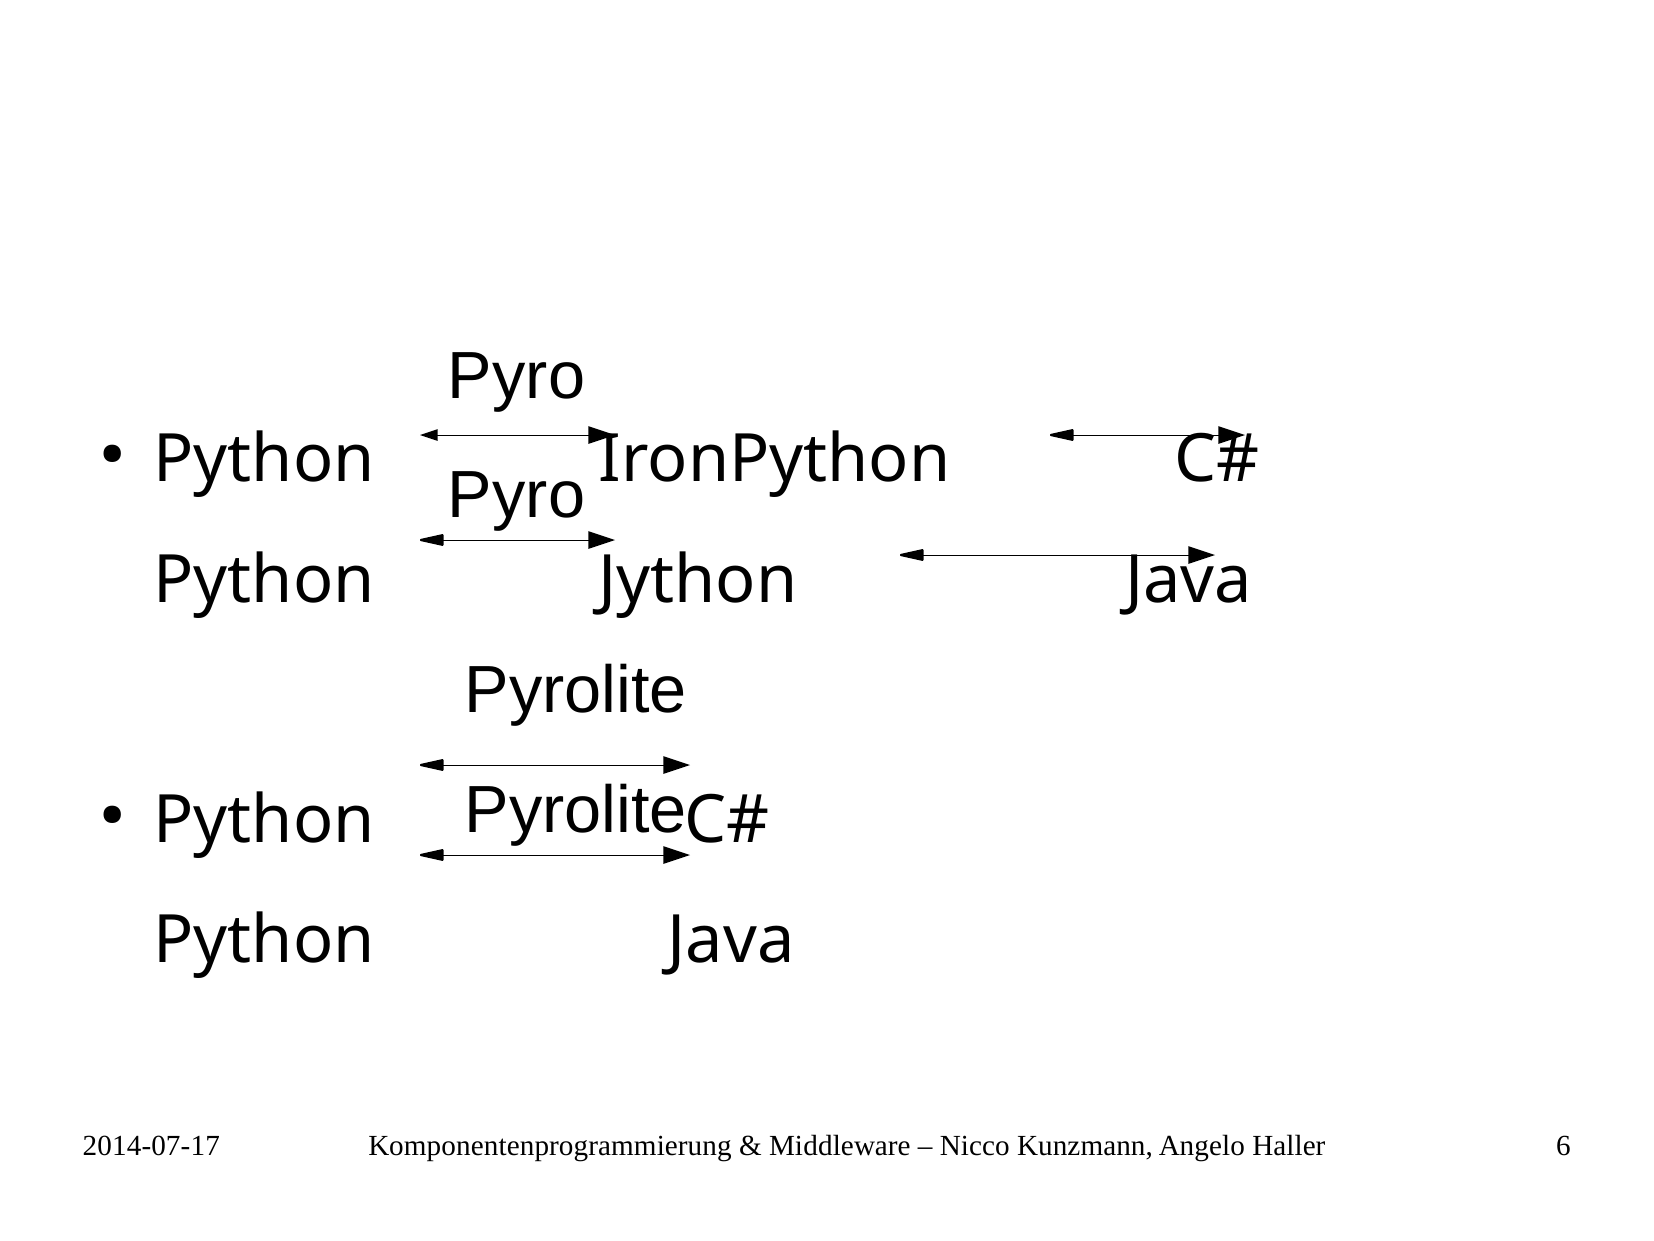

#
Python IronPython C#
Python Jython Java
Python C#
Python Java
Pyro
Pyro
Pyrolite
Pyrolite
2014-07-17
Komponentenprogrammierung & Middleware – Nicco Kunzmann, Angelo Haller
6